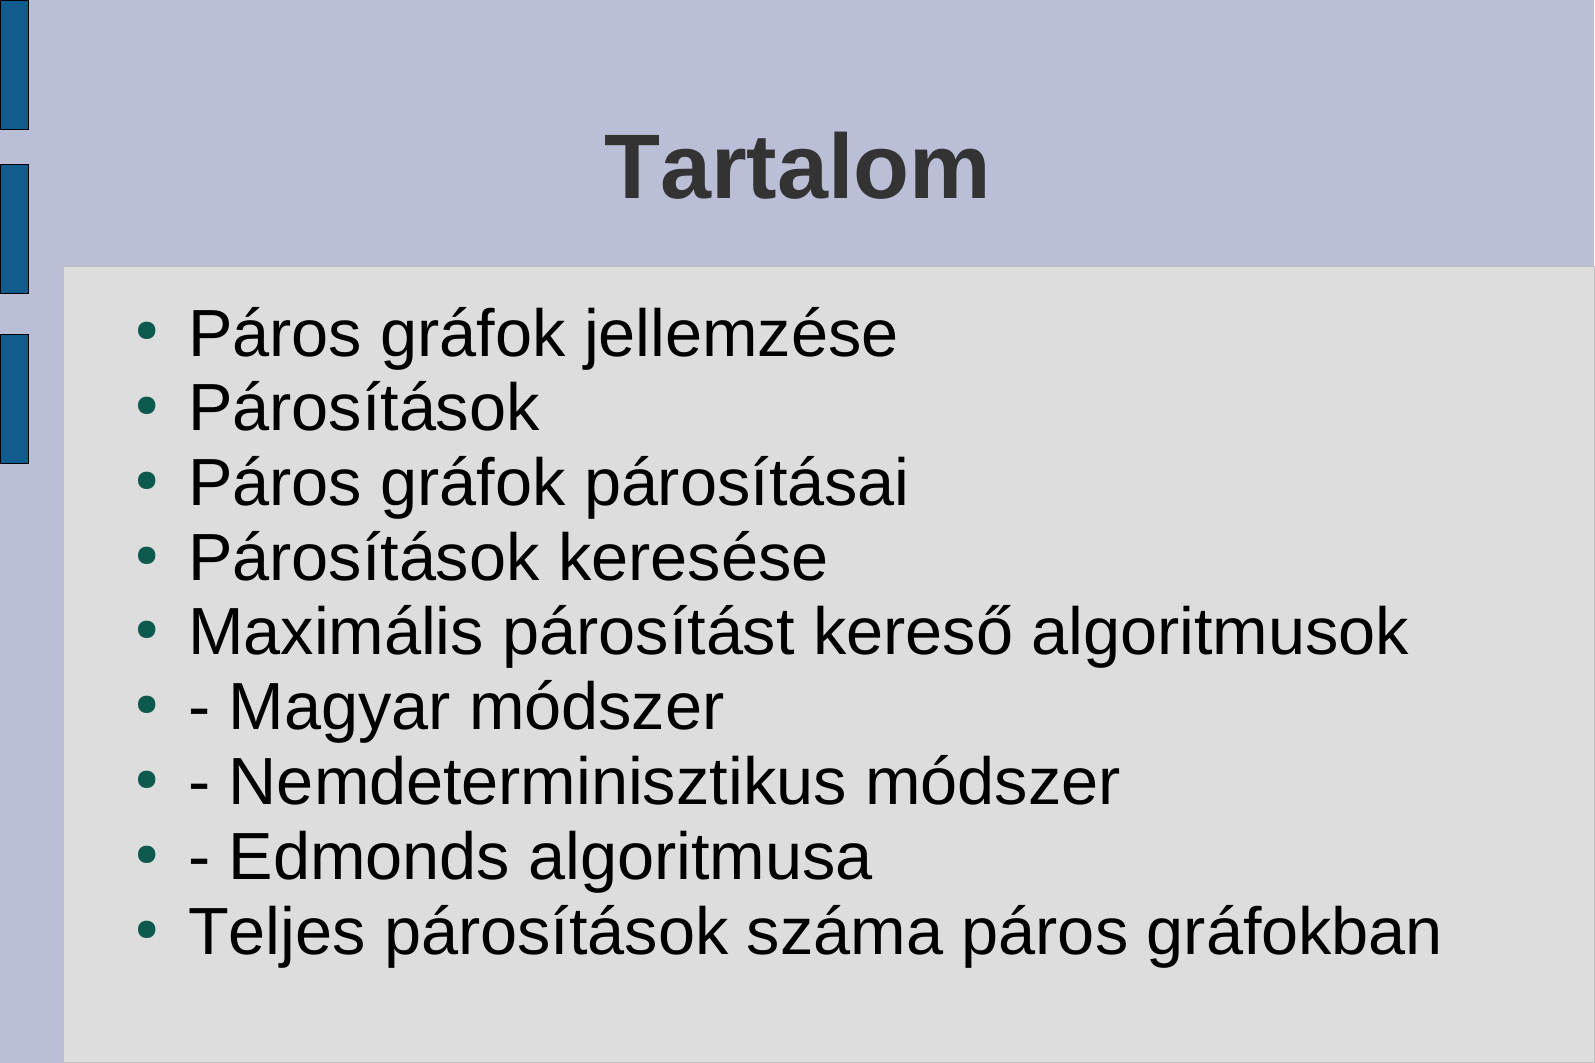

# Tartalom
Páros gráfok jellemzése
Párosítások
Páros gráfok párosításai
Párosítások keresése
Maximális párosítást kereső algoritmusok
- Magyar módszer
- Nemdeterminisztikus módszer
- Edmonds algoritmusa
Teljes párosítások száma páros gráfokban